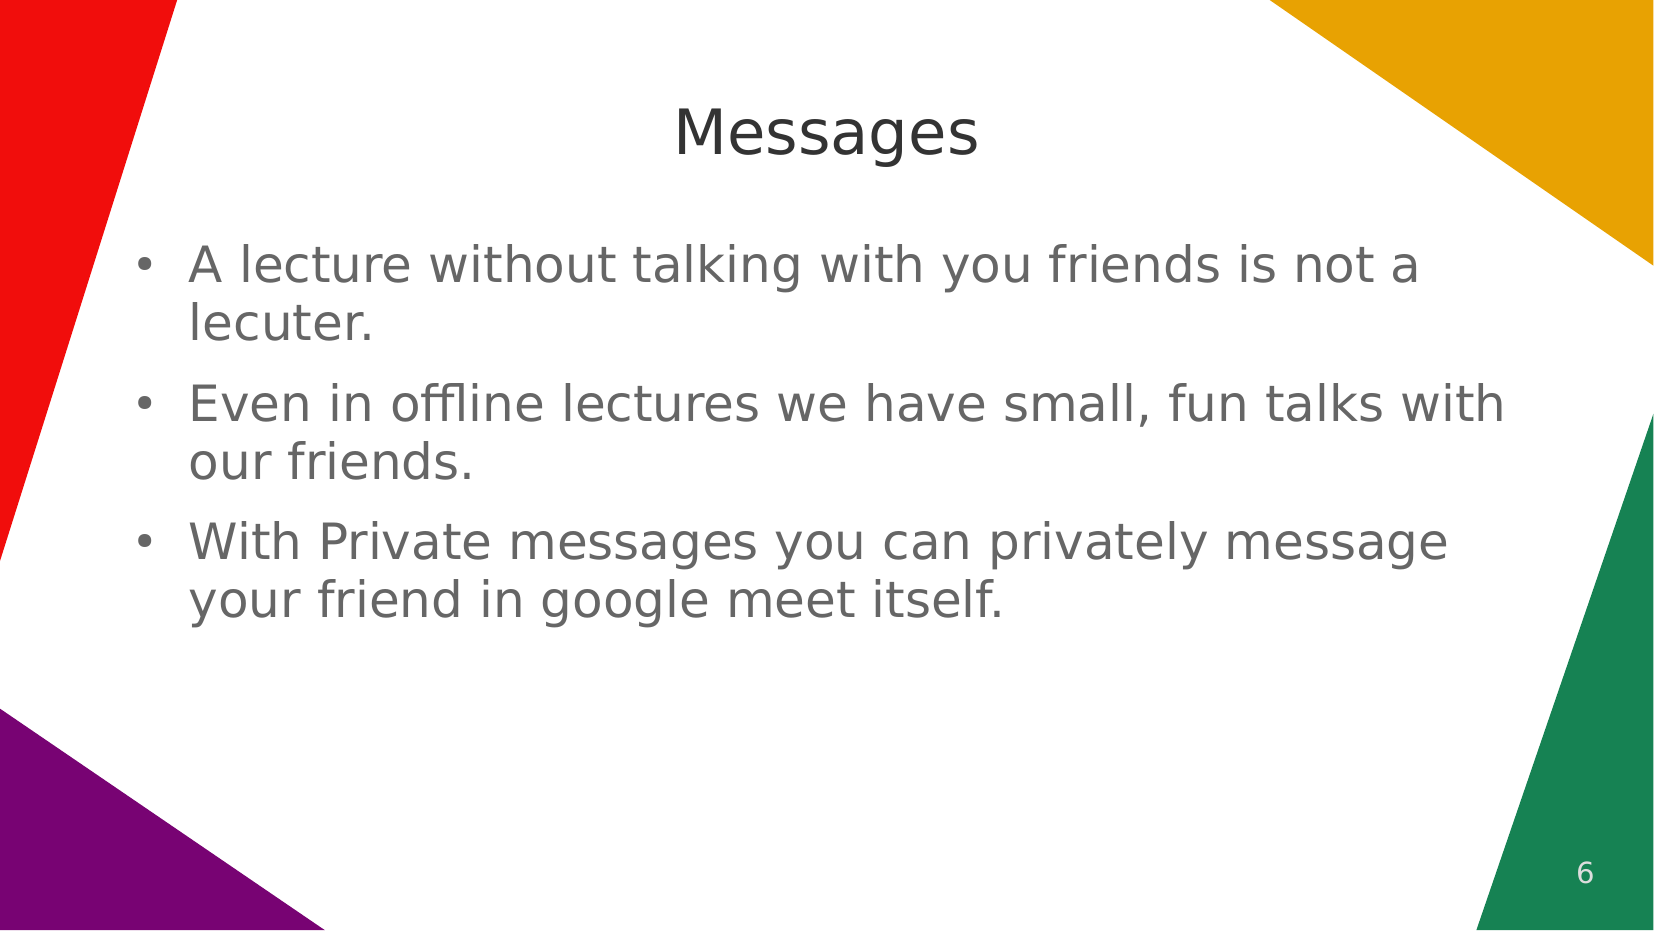

# Messages
A lecture without talking with you friends is not a lecuter.
Even in offline lectures we have small, fun talks with our friends.
With Private messages you can privately message your friend in google meet itself.
6